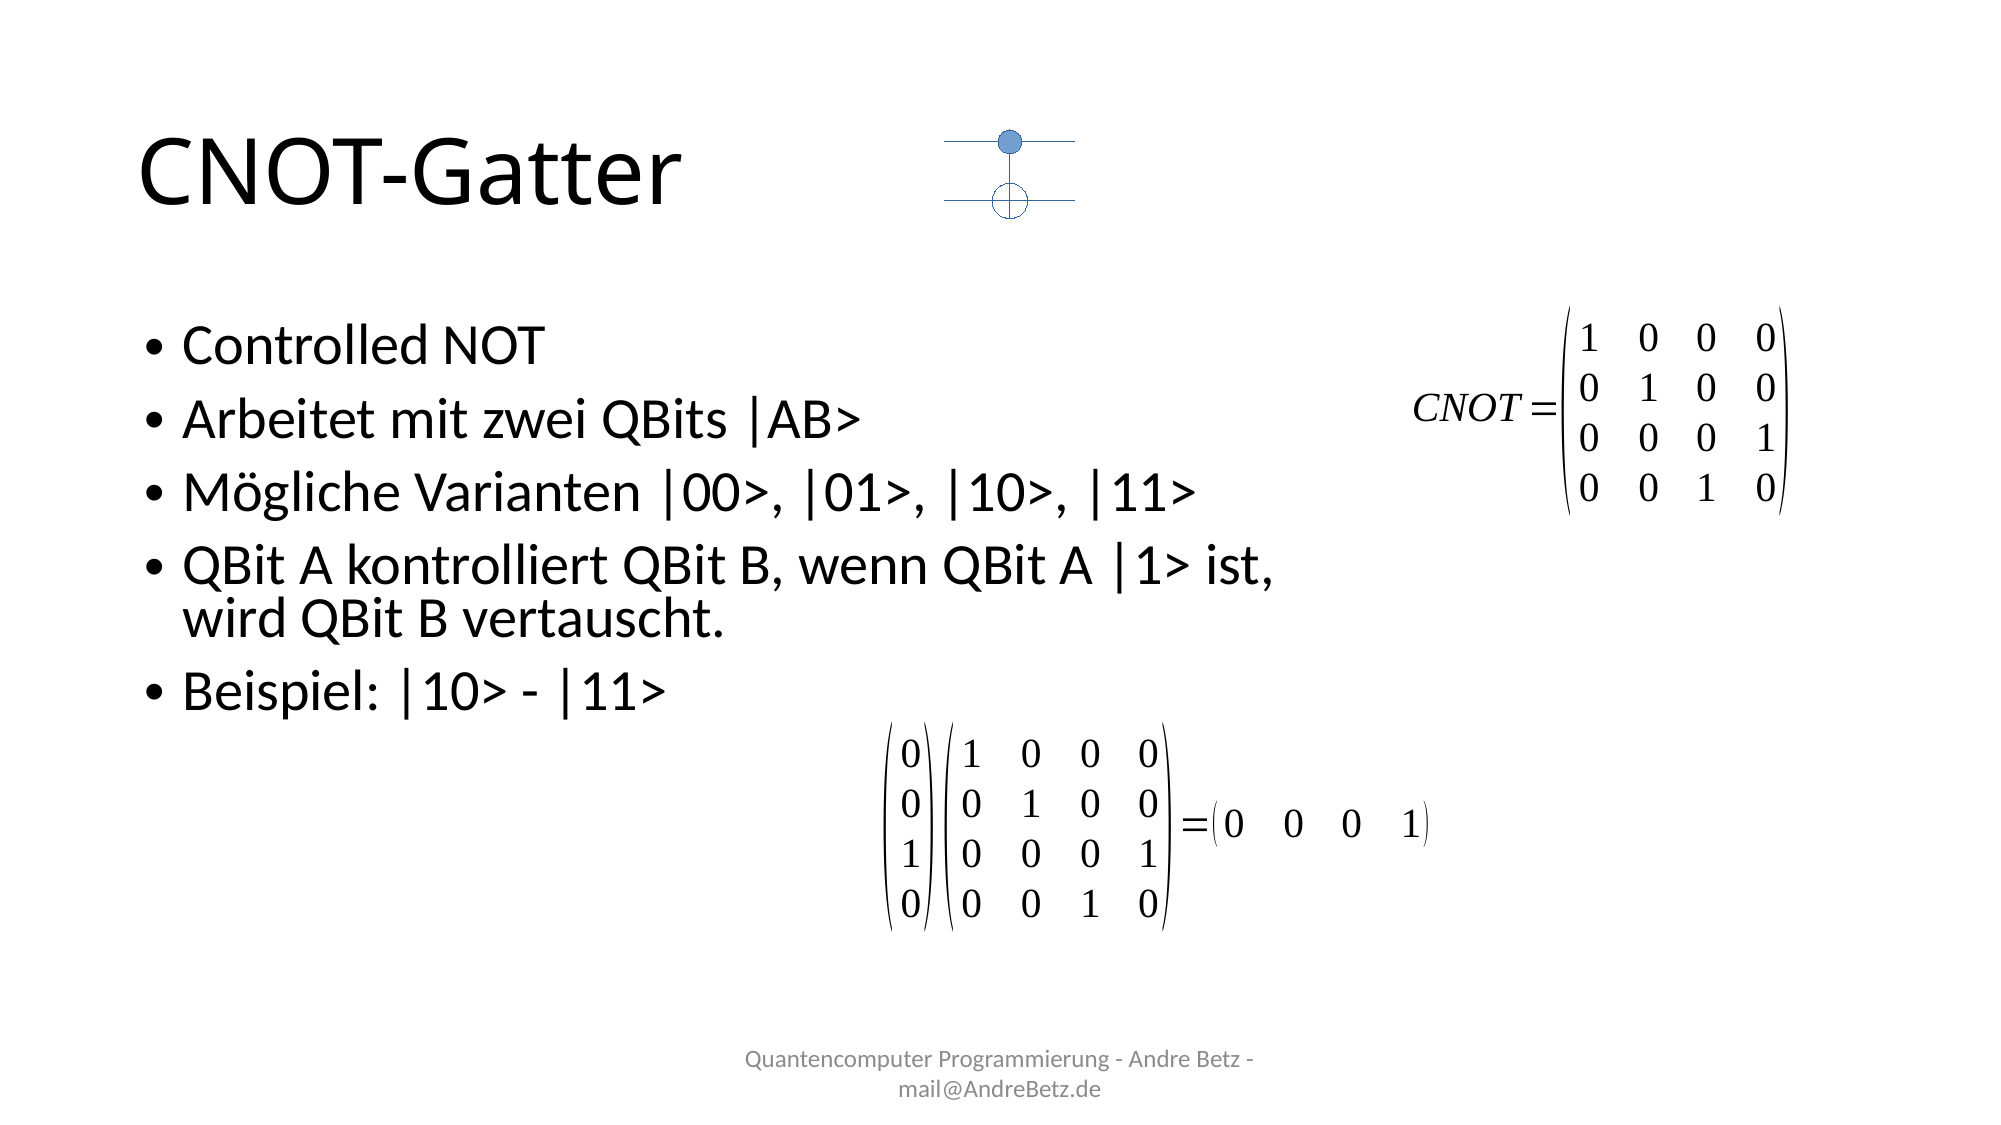

# CNOT-Gatter
Controlled NOT
Arbeitet mit zwei QBits |AB>
Mögliche Varianten |00>, |01>, |10>, |11>
QBit A kontrolliert QBit B, wenn QBit A |1> ist, wird QBit B vertauscht.
Beispiel: |10> - |11>
Quantencomputer Programmierung - Andre Betz - mail@AndreBetz.de